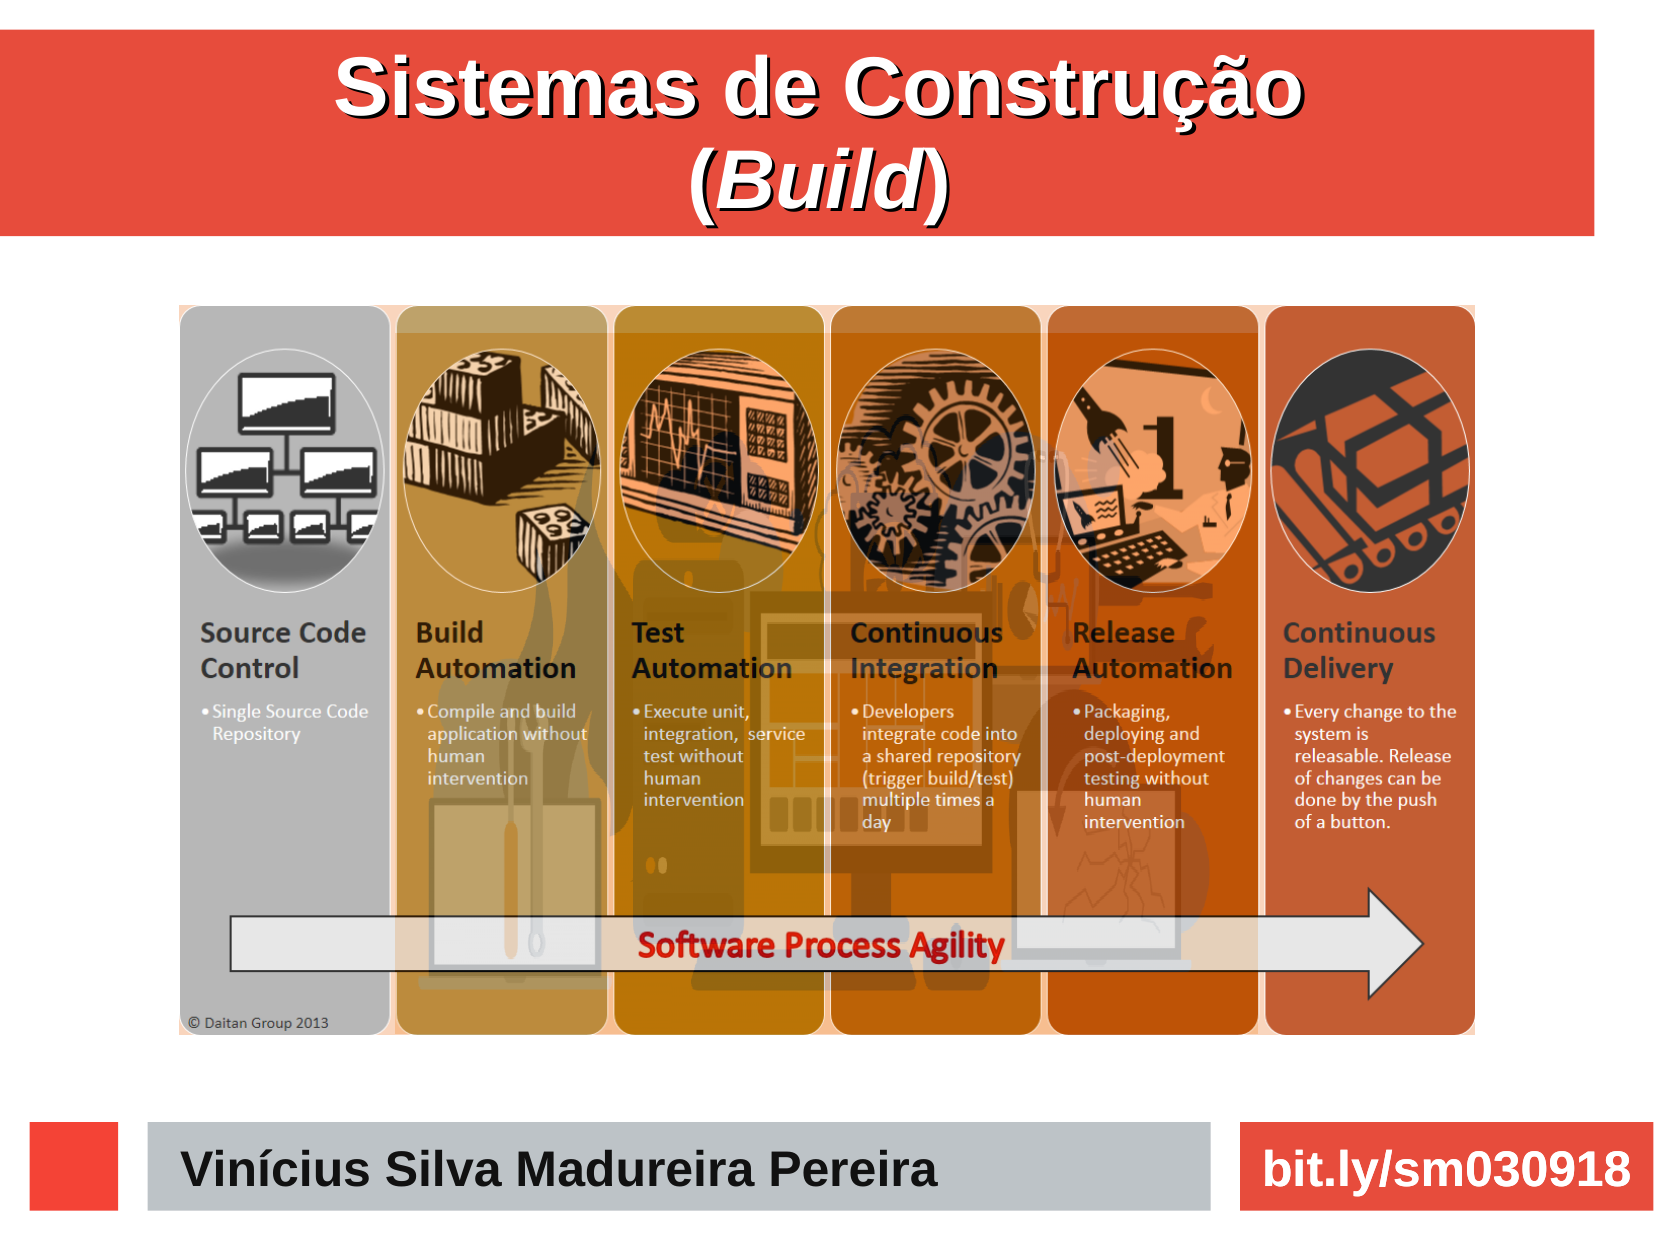

# Sistemas de Construção (Build)
Vinícius Silva Madureira Pereira
bit.ly/sm030918
bit.ly/sm030918